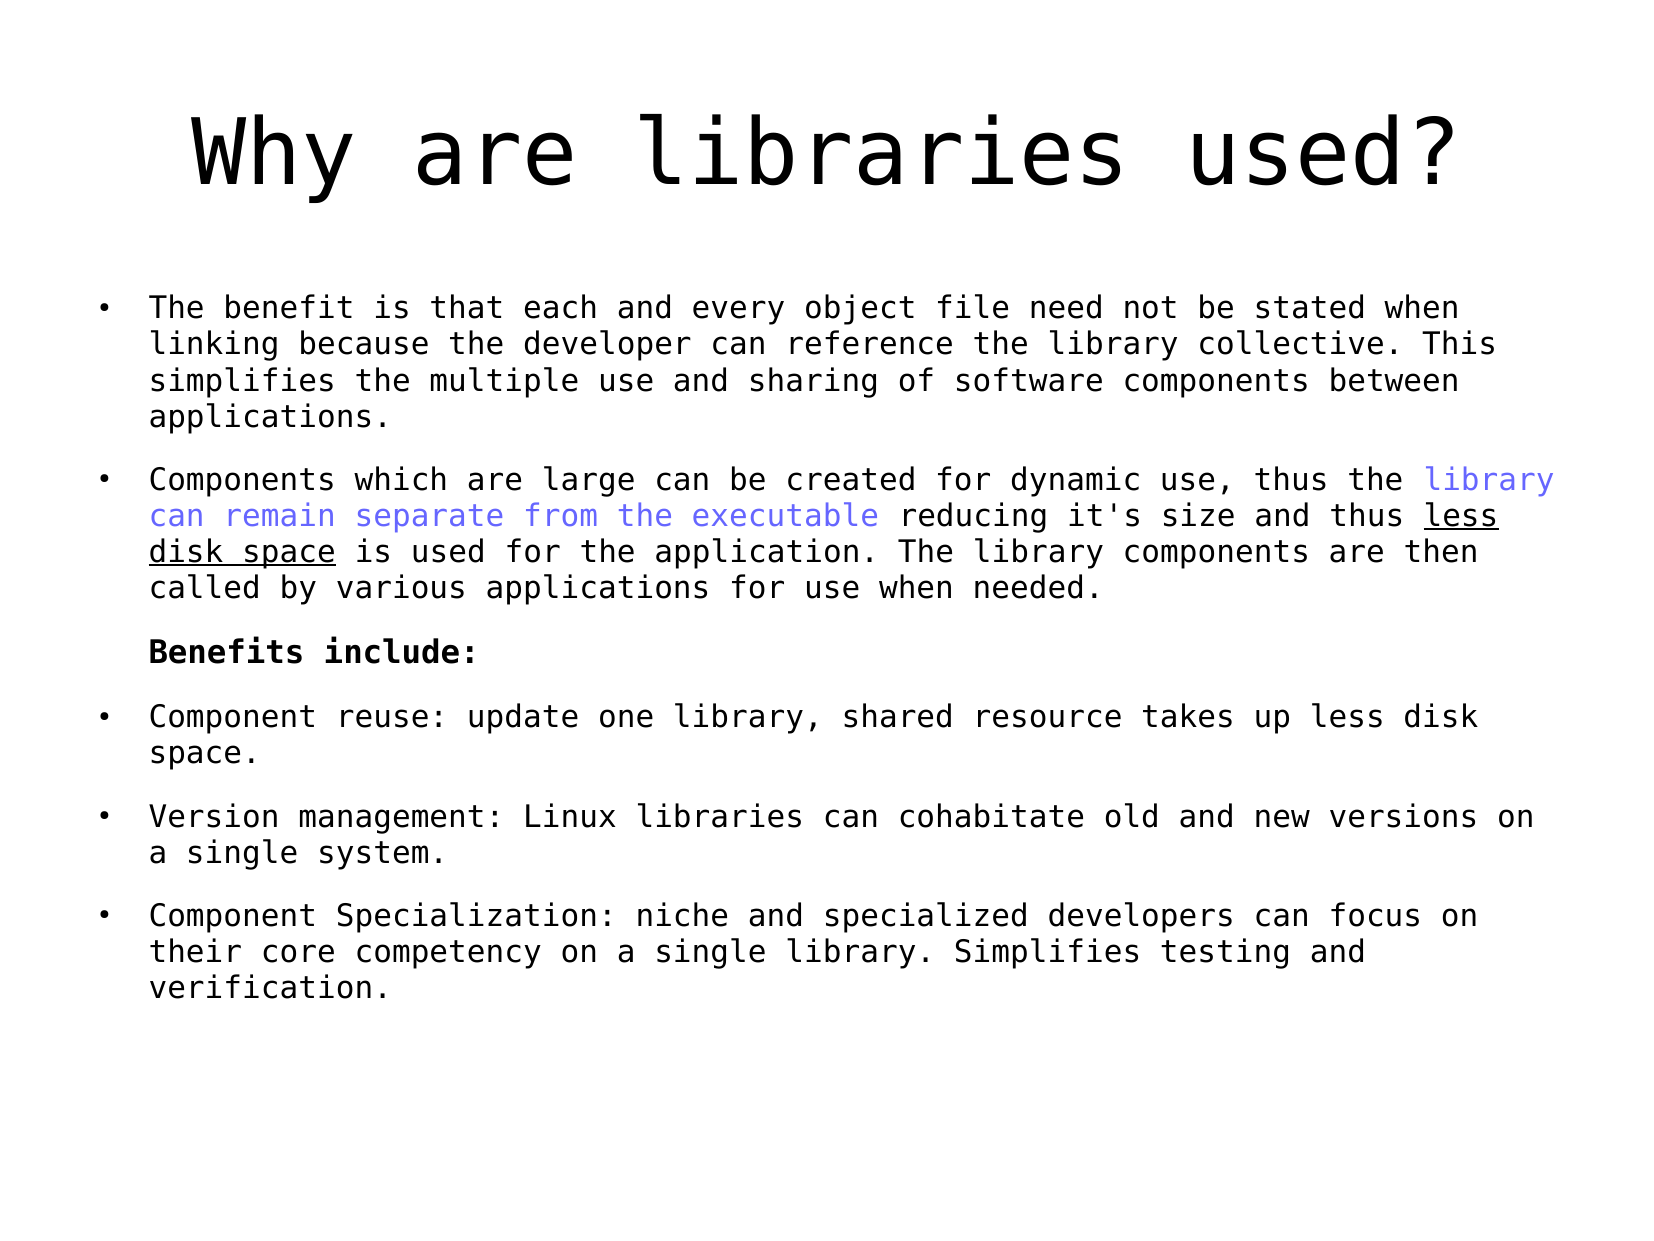

# Why are libraries used?
The benefit is that each and every object file need not be stated when linking because the developer can reference the library collective. This simplifies the multiple use and sharing of software components between applications.
Components which are large can be created for dynamic use, thus the library can remain separate from the executable reducing it's size and thus less disk space is used for the application. The library components are then called by various applications for use when needed.
Benefits include:
Component reuse: update one library, shared resource takes up less disk space.
Version management: Linux libraries can cohabitate old and new versions on a single system.
Component Specialization: niche and specialized developers can focus on their core competency on a single library. Simplifies testing and verification.